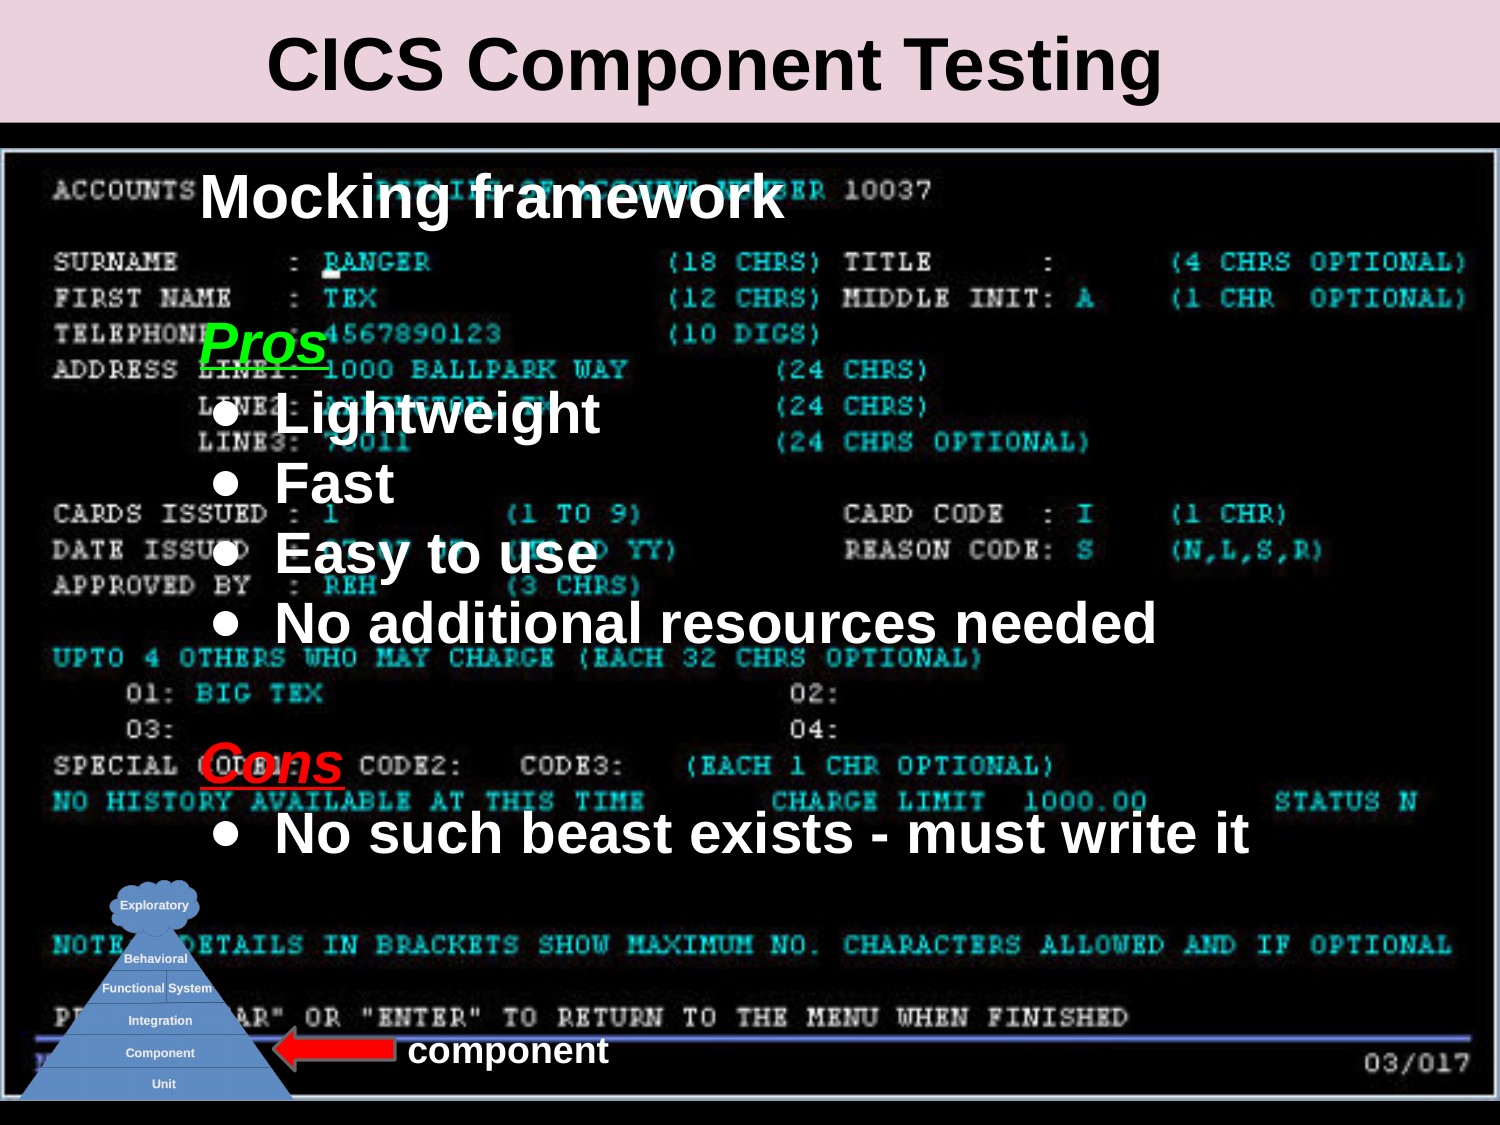

CICS Component Testing
Mocking framework
Pros
Lightweight
Fast
Easy to use
No additional resources needed
Cons
No such beast exists - must write it
component